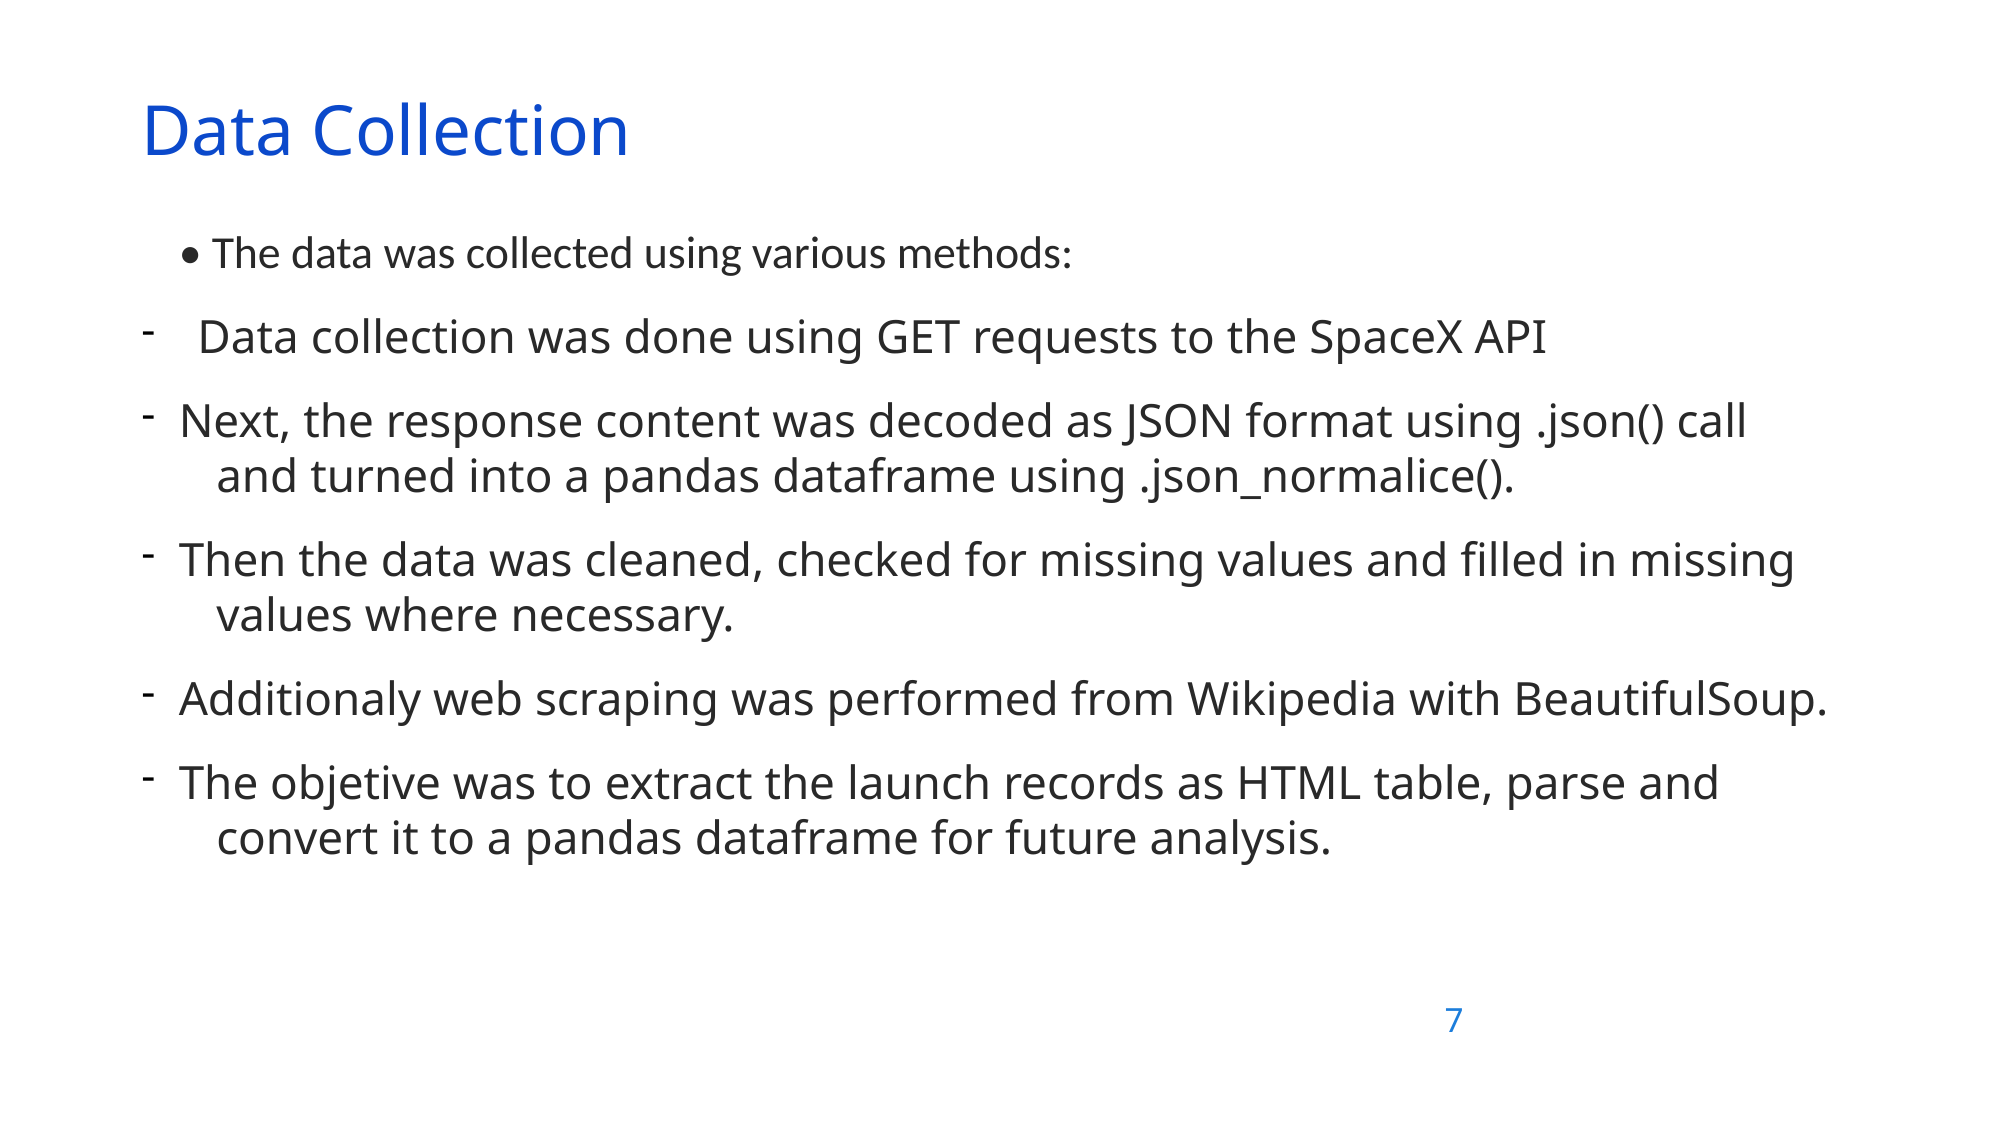

Data Collection
# • The data was collected using various methods:
Data collection was done using GET requests to the SpaceX API
Next, the response content was decoded as JSON format using .json() call and turned into a pandas dataframe using .json_normalice().
Then the data was cleaned, checked for missing values and filled in missing values where necessary.
Additionaly web scraping was performed from Wikipedia with BeautifulSoup.
The objetive was to extract the launch records as HTML table, parse and convert it to a pandas dataframe for future analysis.
6